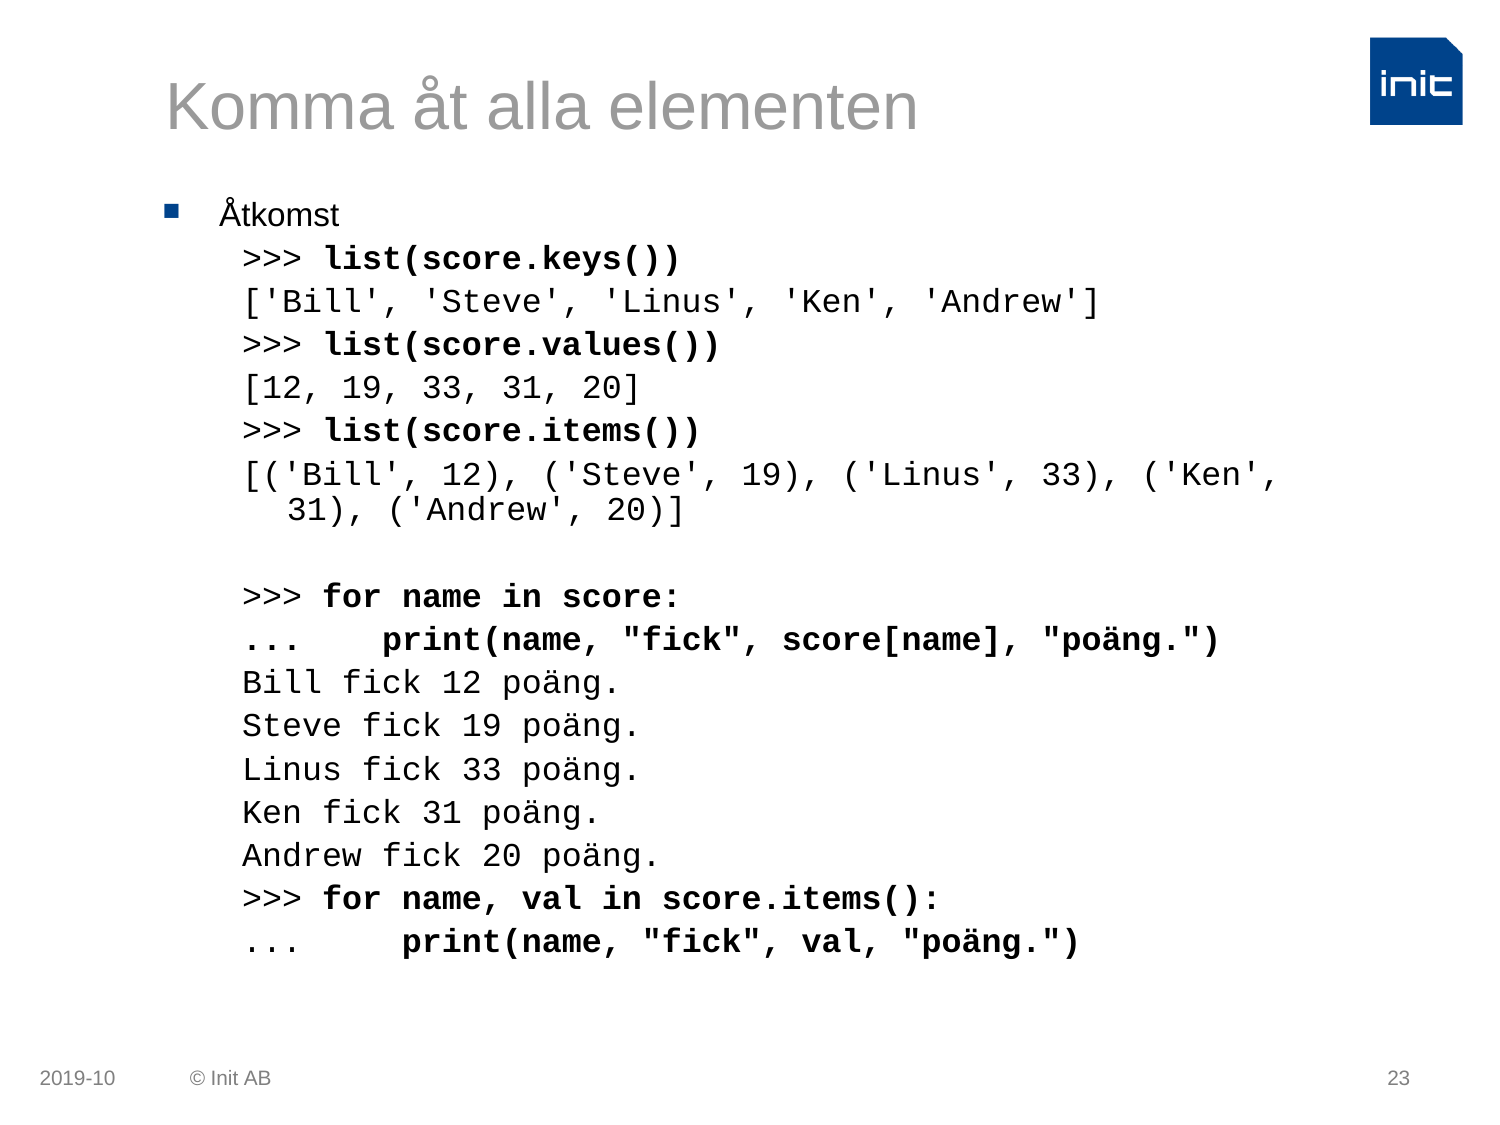

Komma åt alla elementen
Åtkomst
>>> list(score.keys())
['Bill', 'Steve', 'Linus', 'Ken', 'Andrew']
>>> list(score.values())
[12, 19, 33, 31, 20]
>>> list(score.items())
[('Bill', 12), ('Steve', 19), ('Linus', 33), ('Ken', 31), ('Andrew', 20)]
>>> for name in score:
... print(name, "fick", score[name], "poäng.")
Bill fick 12 poäng.
Steve fick 19 poäng.
Linus fick 33 poäng.
Ken fick 31 poäng.
Andrew fick 20 poäng.
>>> for name, val in score.items():
... print(name, "fick", val, "poäng.")
2019-10
© Init AB